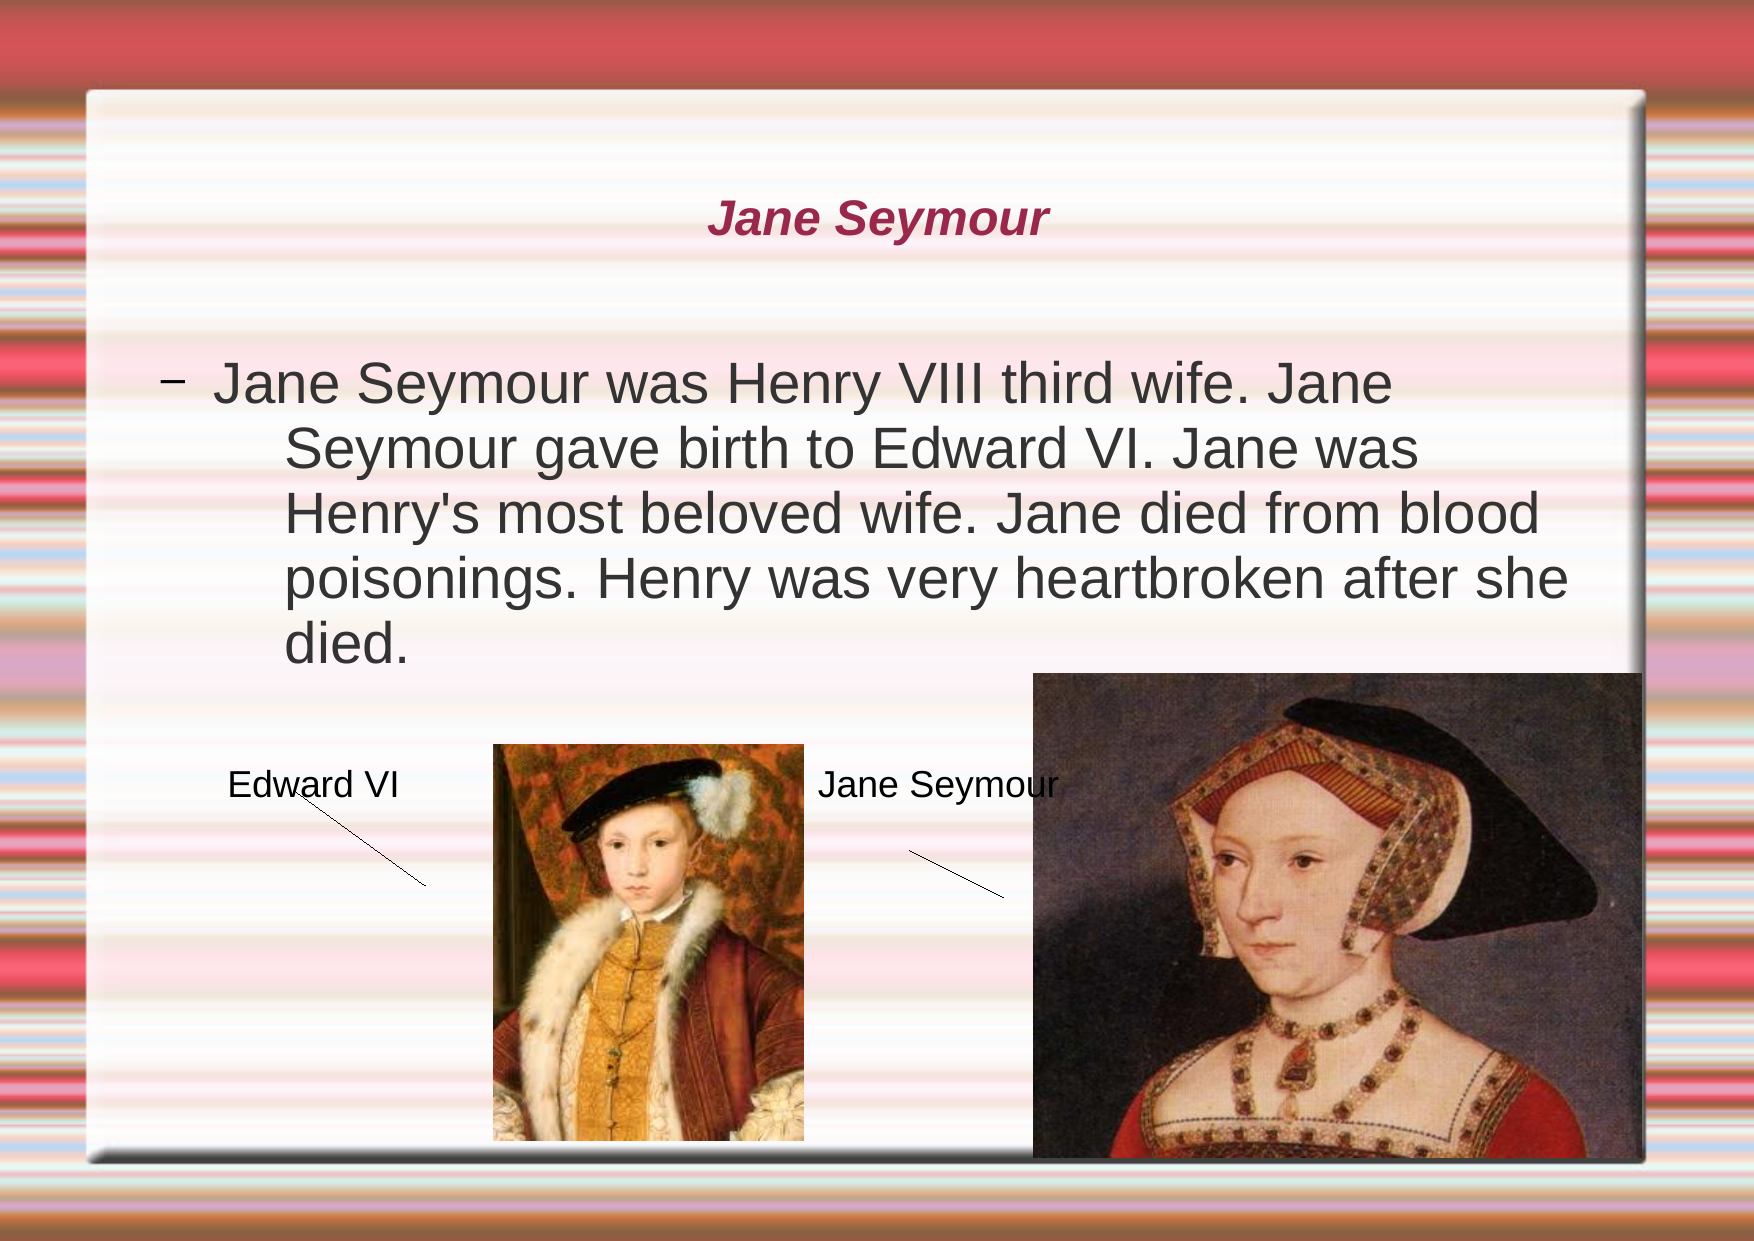

# Jane Seymour
Jane Seymour was Henry VIII third wife. Jane Seymour gave birth to Edward VI. Jane was Henry's most beloved wife. Jane died from blood poisonings. Henry was very heartbroken after she died.
Edward VI
Jane Seymour